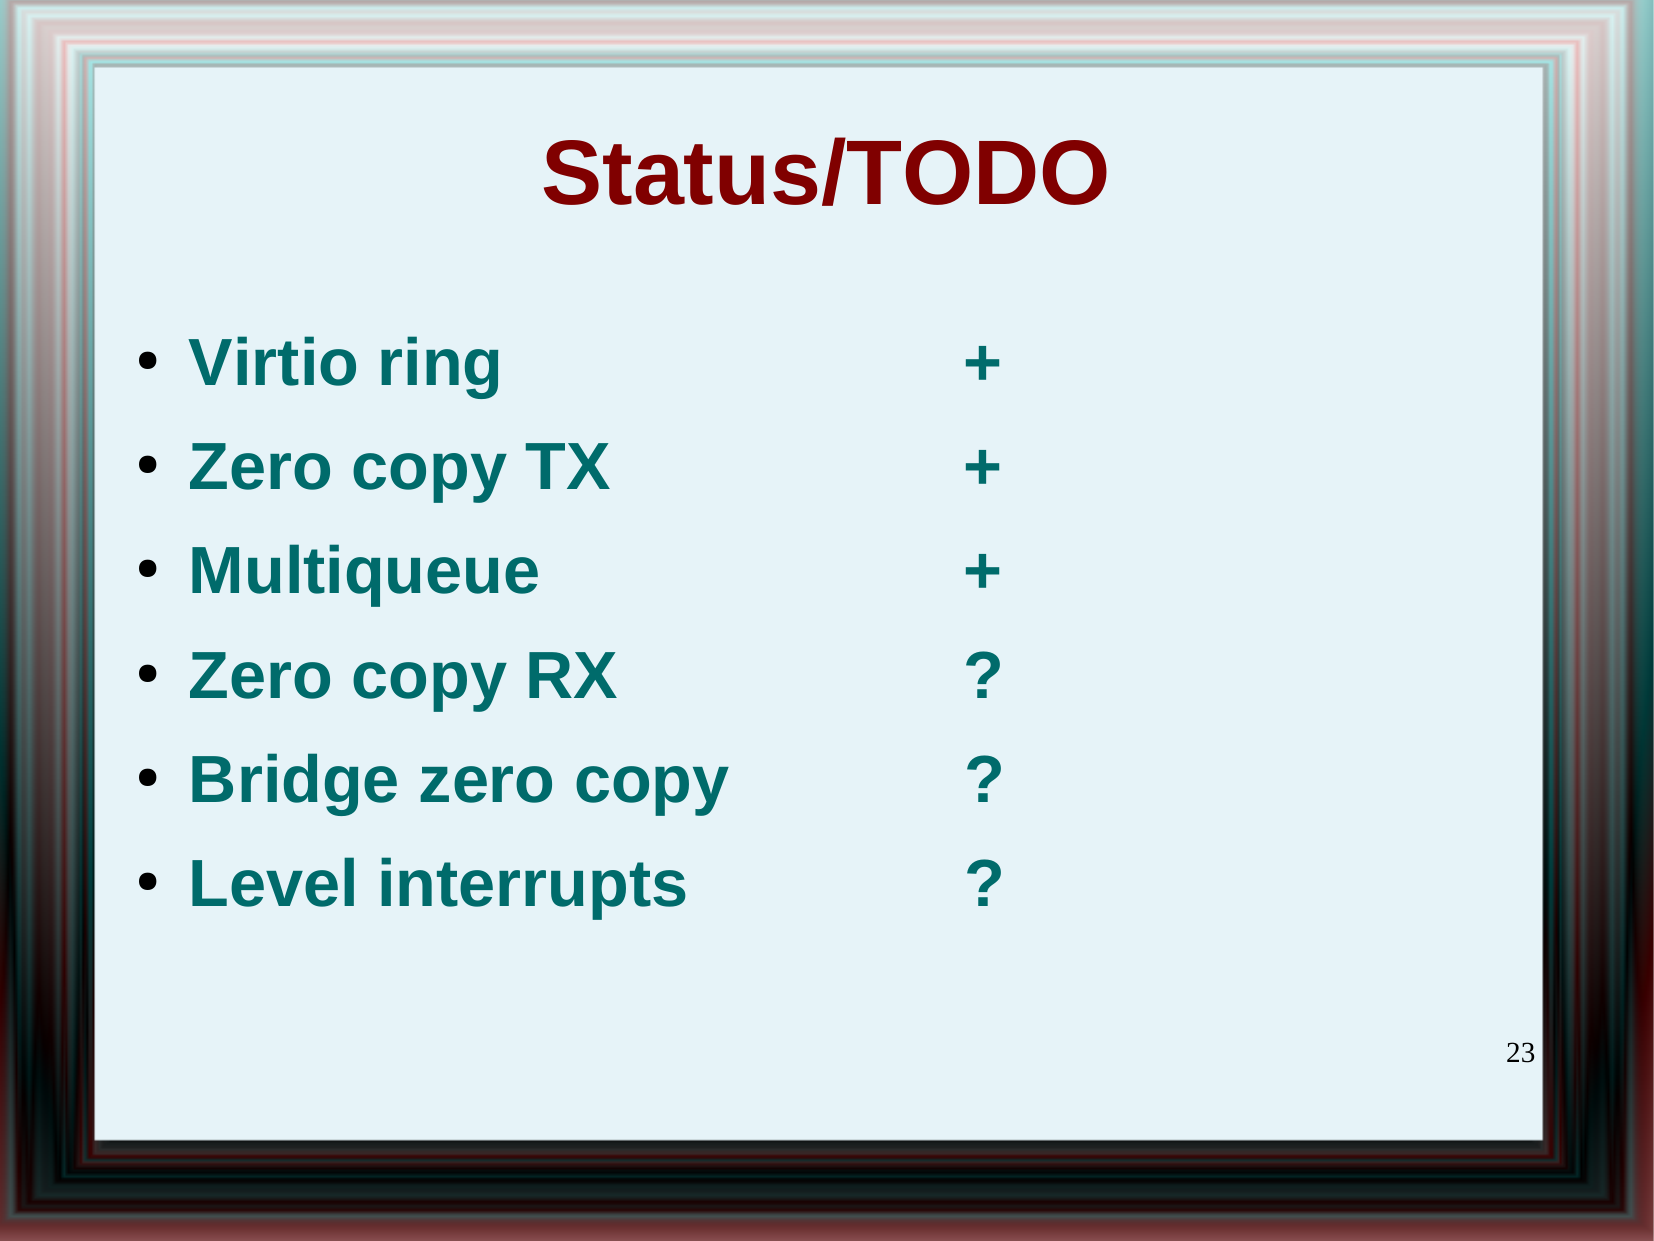

# Status/TODO
Virtio ring						 +
Zero copy TX					 +
Multiqueue						 +
Zero copy RX					 ?
Bridge zero copy	 ?
Level interrupts ?
23